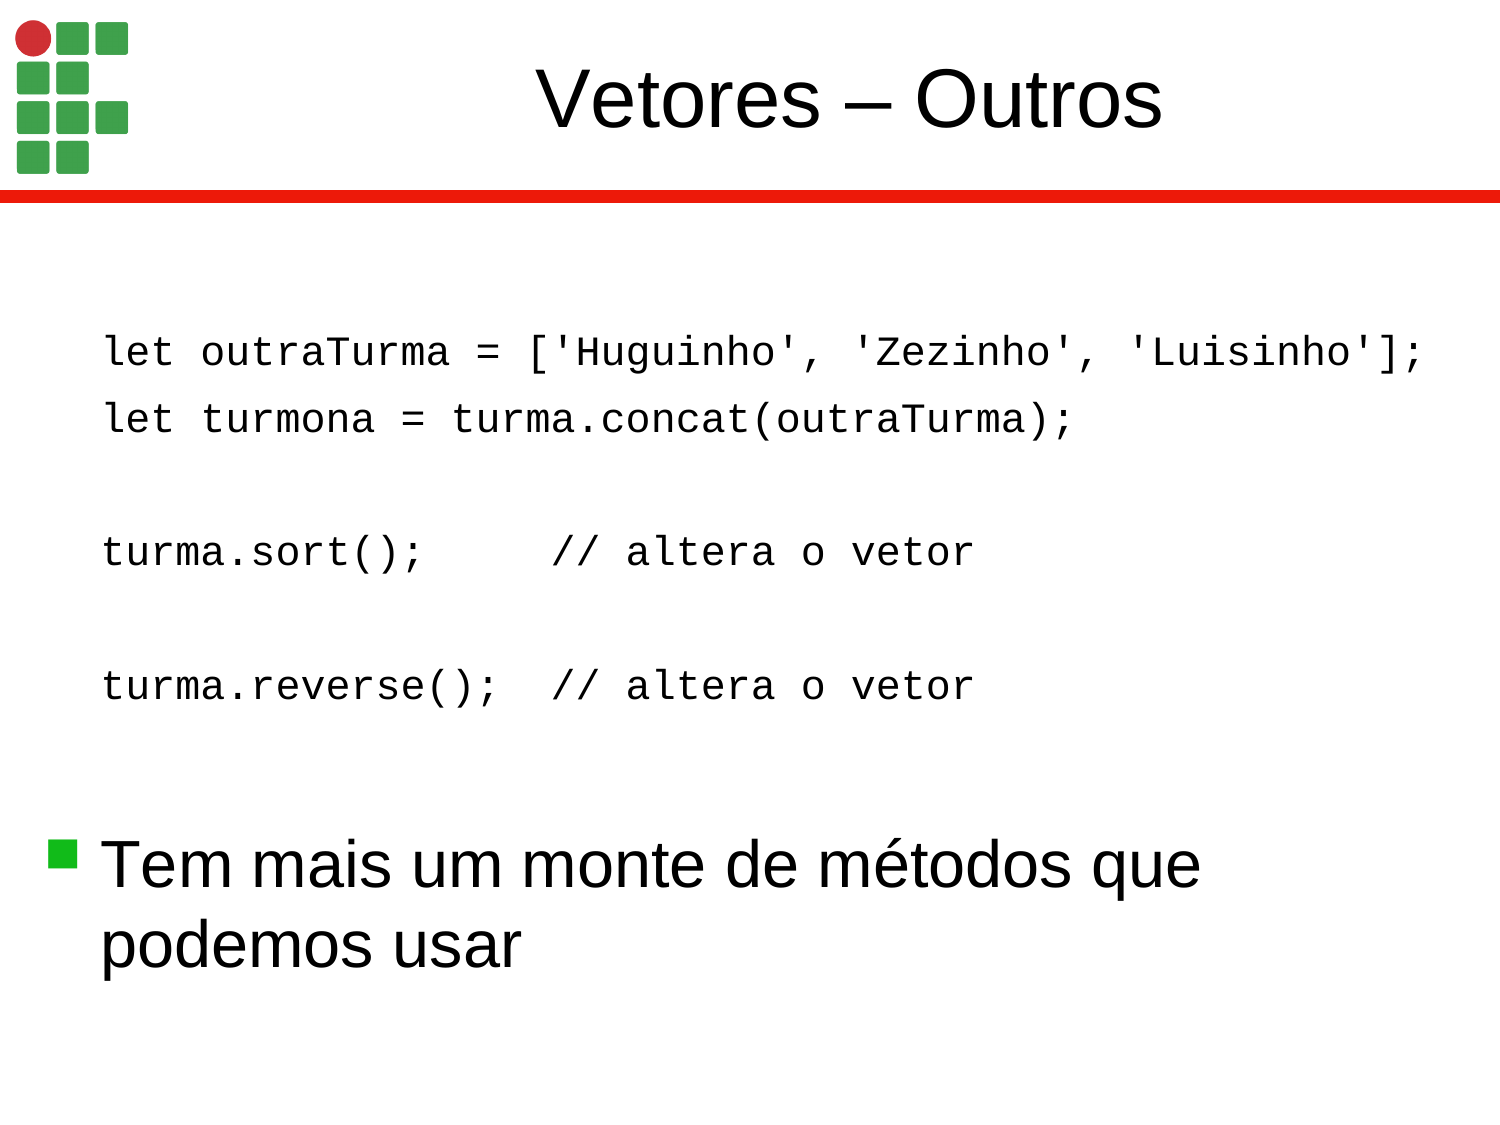

# Vetores – Outros
let outraTurma = ['Huguinho', 'Zezinho', 'Luisinho'];
let turmona = turma.concat(outraTurma);
turma.sort(); // altera o vetor
turma.reverse(); // altera o vetor
Tem mais um monte de métodos que podemos usar